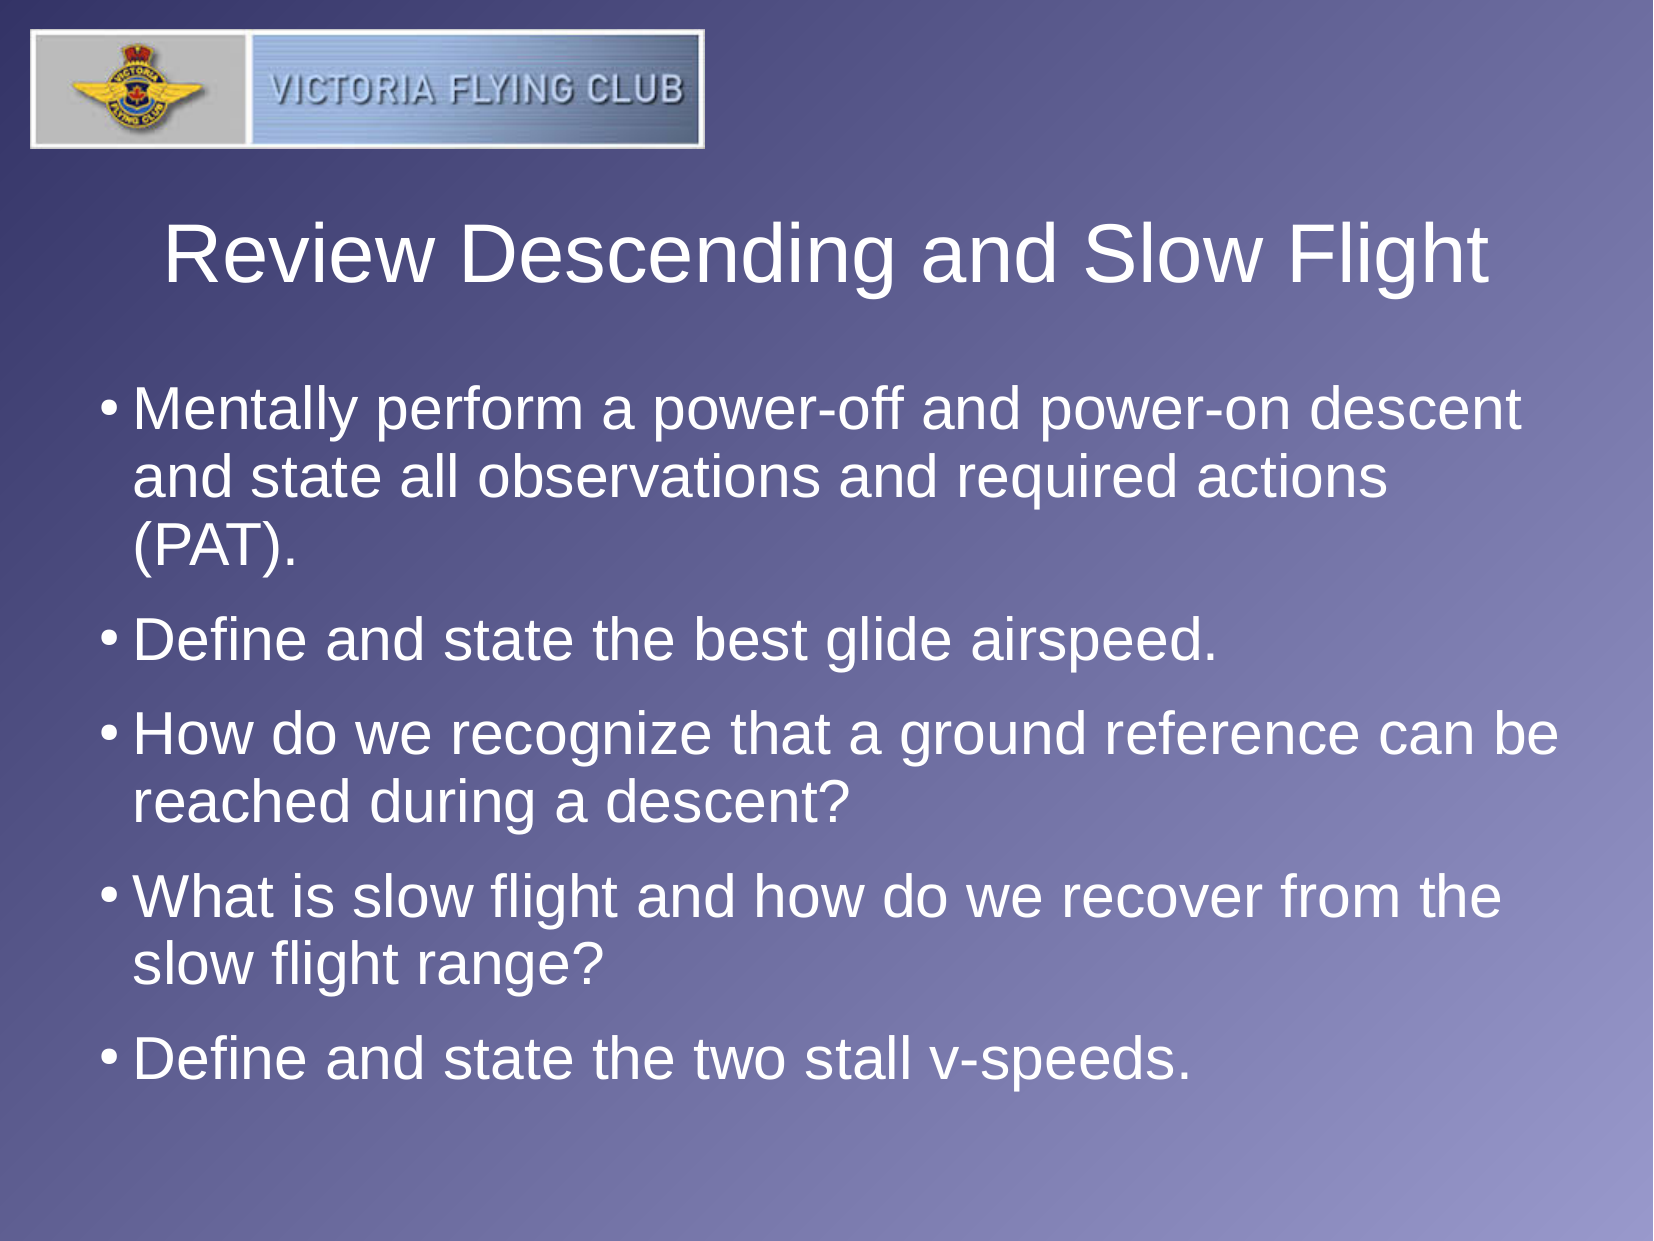

# Review Descending and Slow Flight
Mentally perform a power-off and power-on descent and state all observations and required actions (PAT).
Define and state the best glide airspeed.
How do we recognize that a ground reference can be reached during a descent?
What is slow flight and how do we recover from the slow flight range?
Define and state the two stall v-speeds.